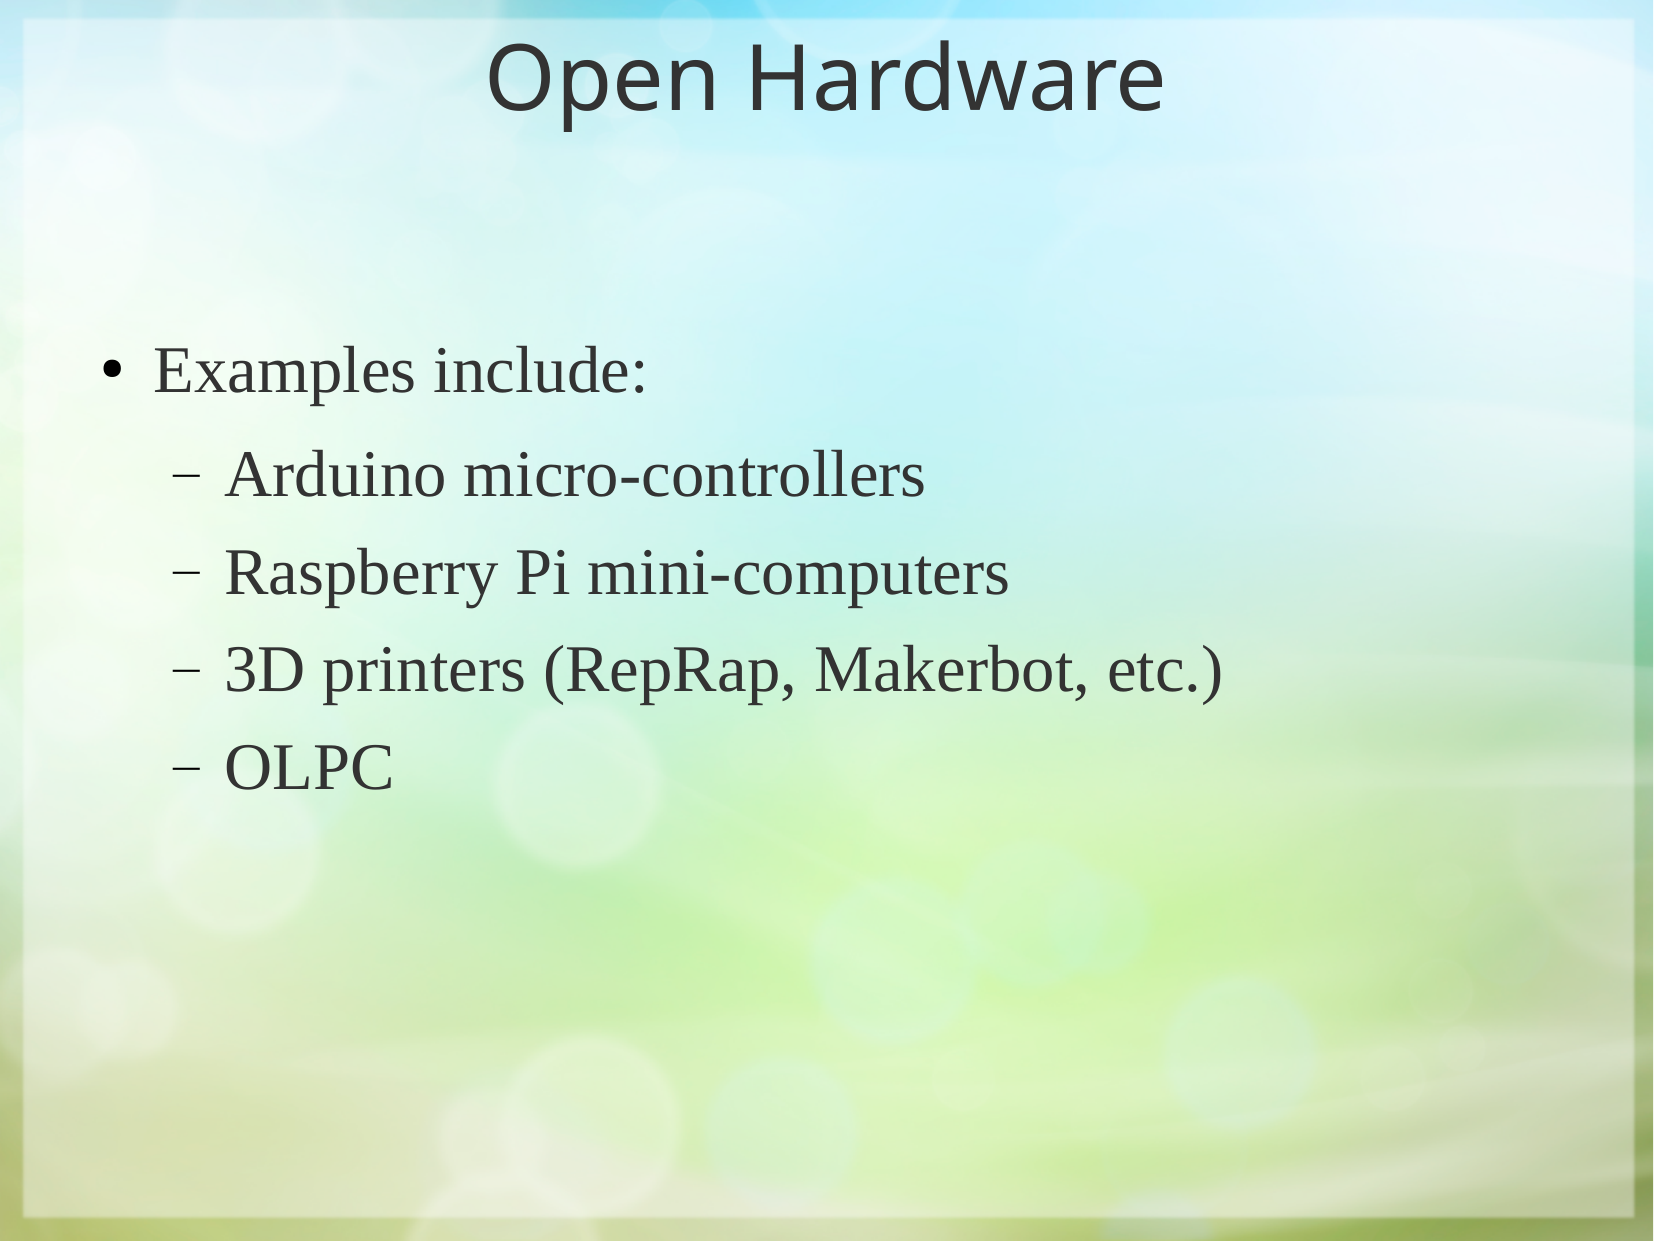

# Open Hardware
Examples include:
Arduino micro-controllers
Raspberry Pi mini-computers
3D printers (RepRap, Makerbot, etc.)
OLPC